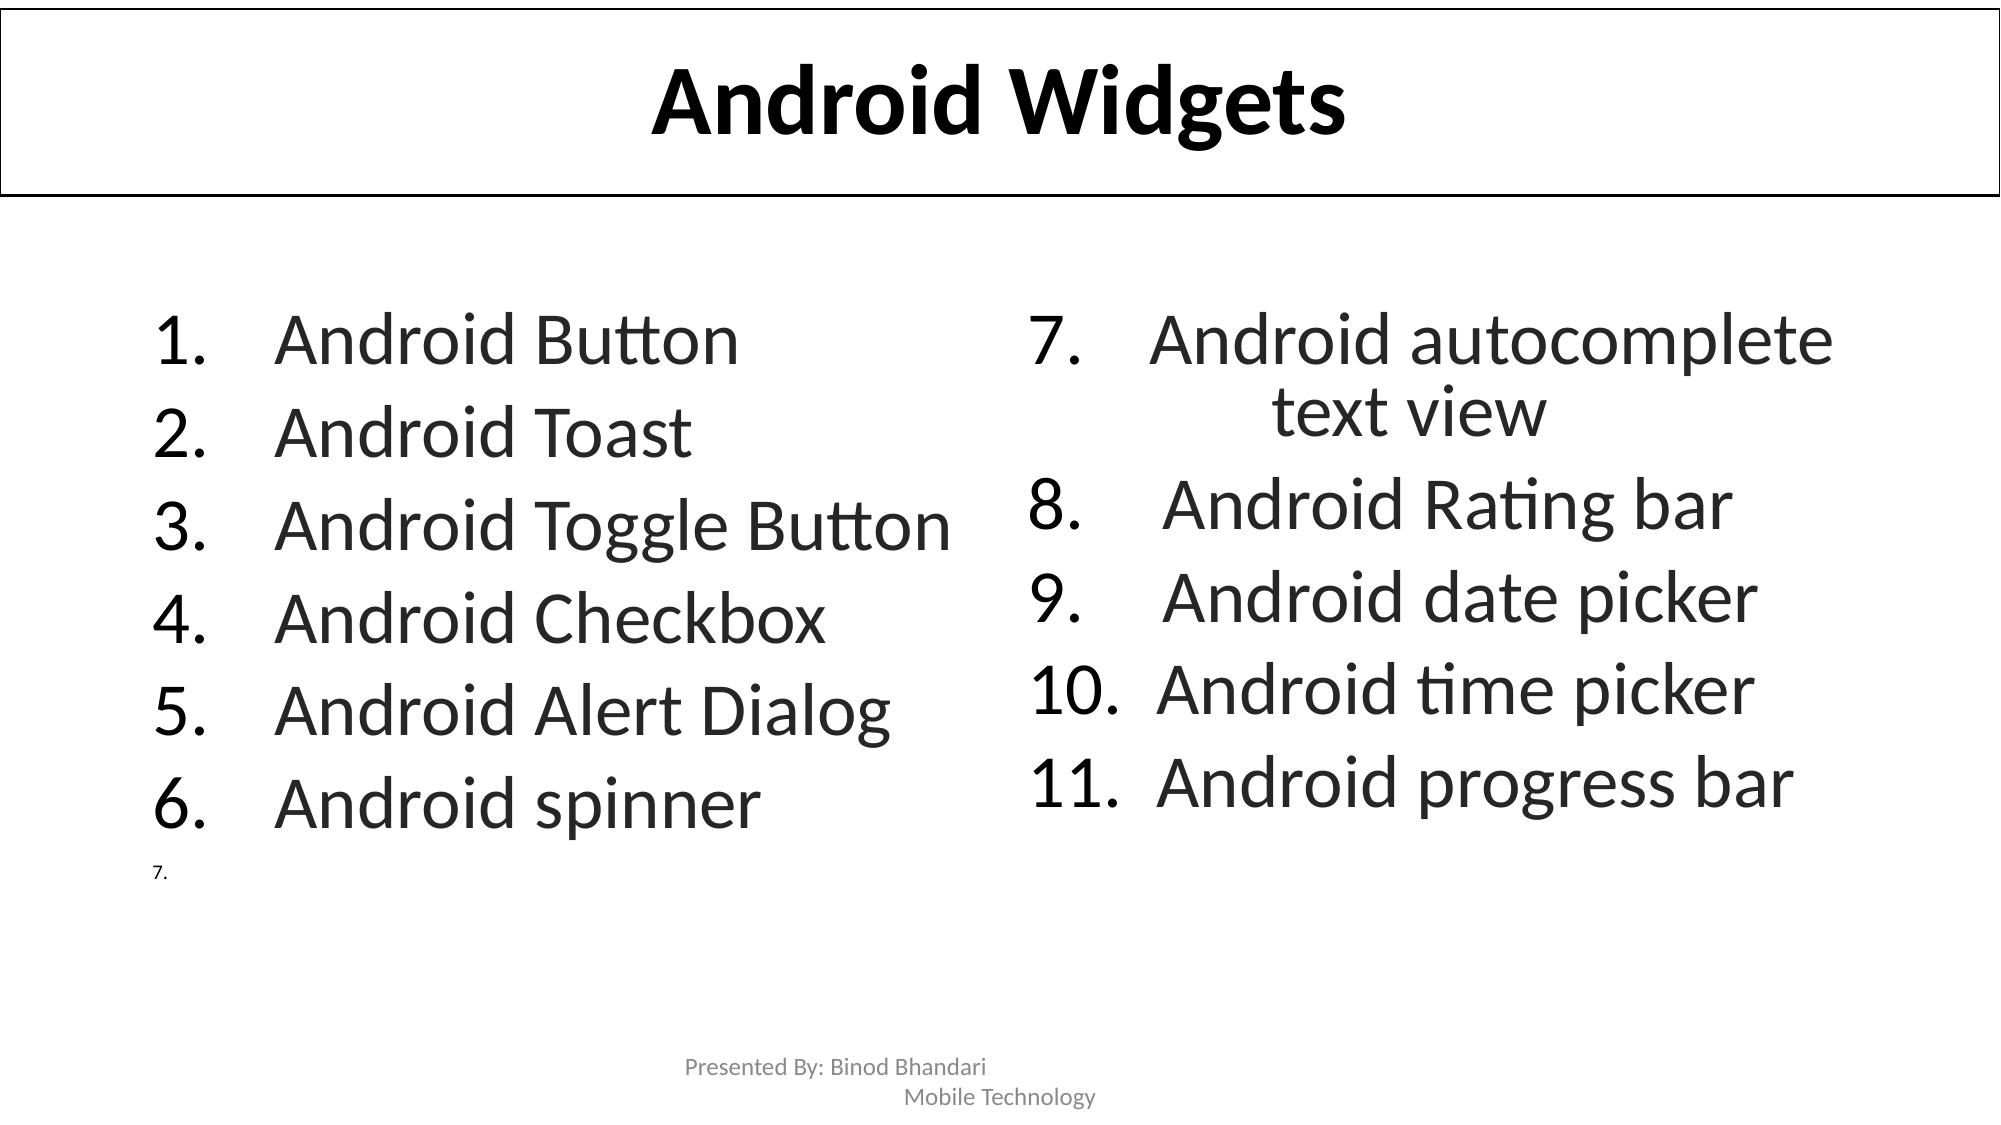

# Android Widgets
Android Button
Android Toast
Android Toggle Button
Android Checkbox
Android Alert Dialog
Android spinner
Android autocomplete text view
 Android Rating bar
 Android date picker
 Android time picker
 Android progress bar
Presented By: Binod Bhandari Mobile Technology